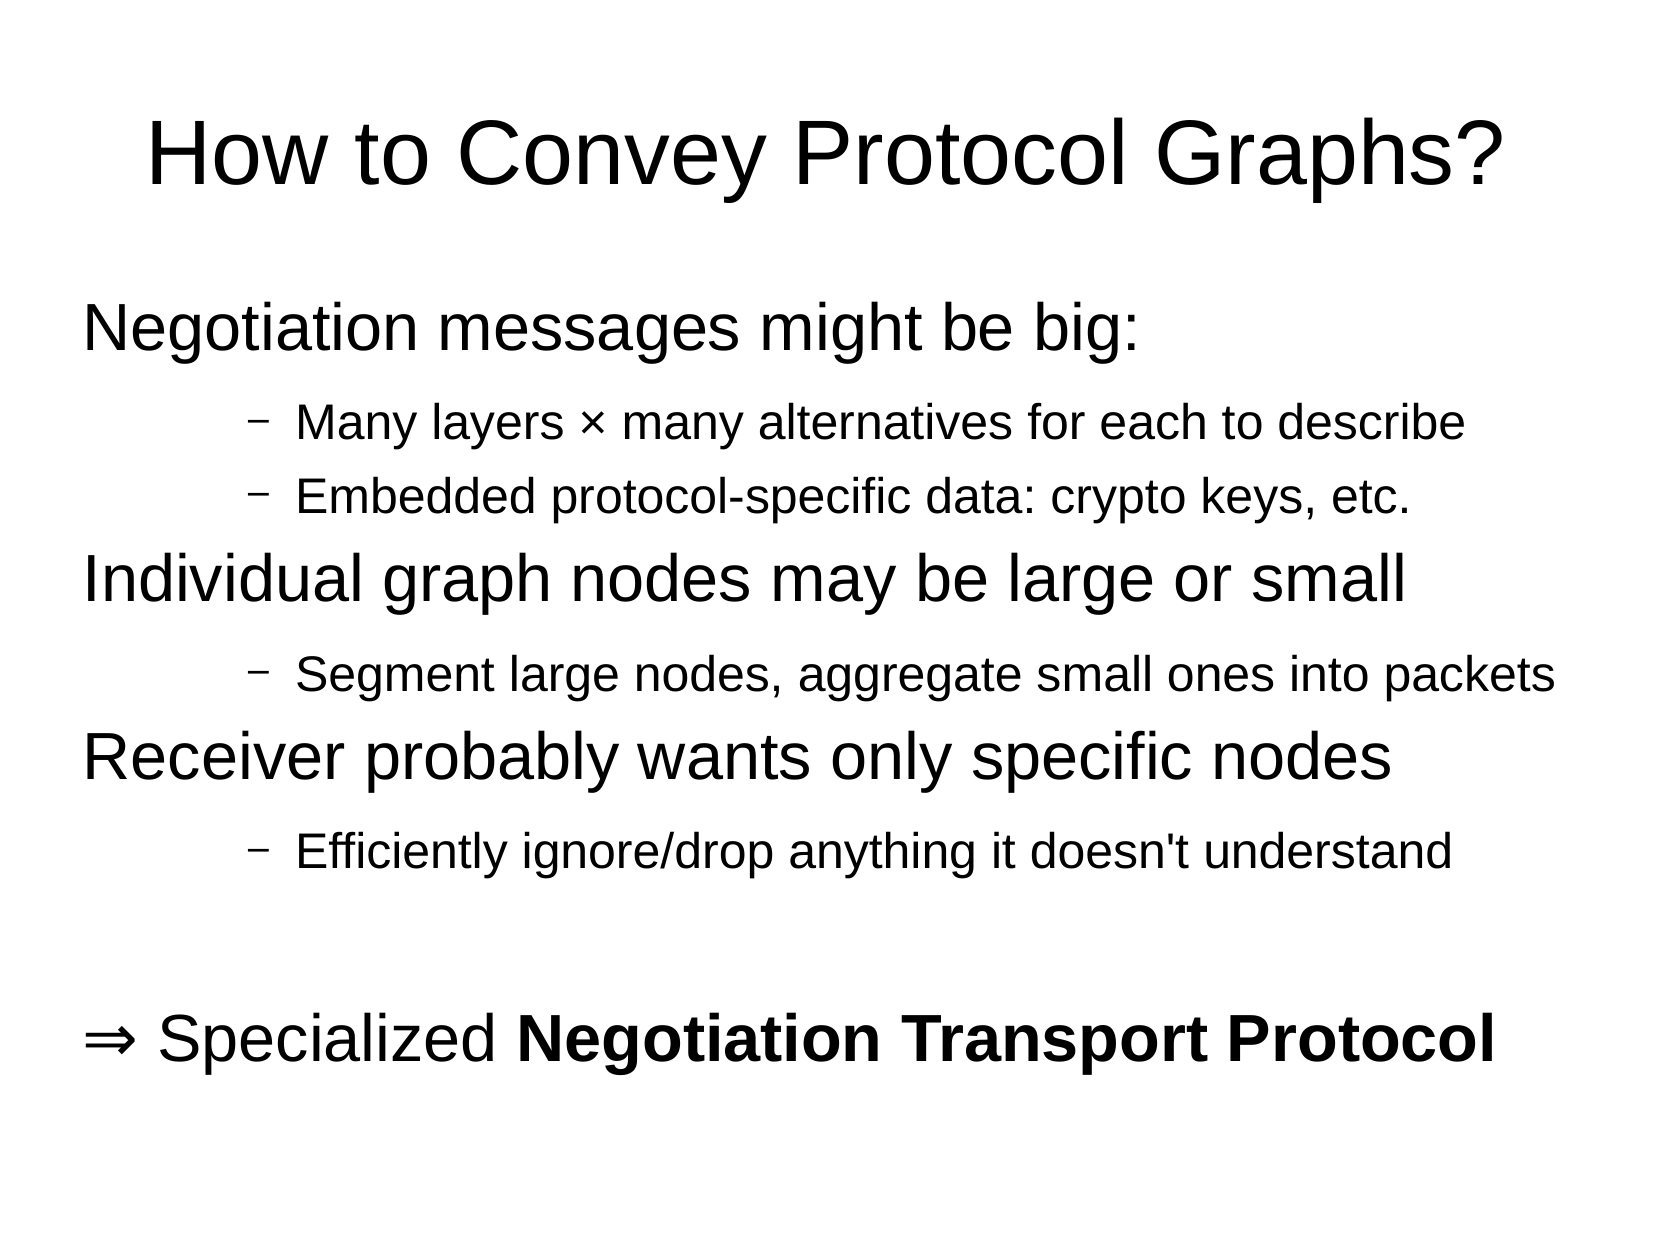

# How to Convey Protocol Graphs?
Negotiation messages might be big:
Many layers × many alternatives for each to describe
Embedded protocol-specific data: crypto keys, etc.
Individual graph nodes may be large or small
Segment large nodes, aggregate small ones into packets
Receiver probably wants only specific nodes
Efficiently ignore/drop anything it doesn't understand
⇒ Specialized Negotiation Transport Protocol